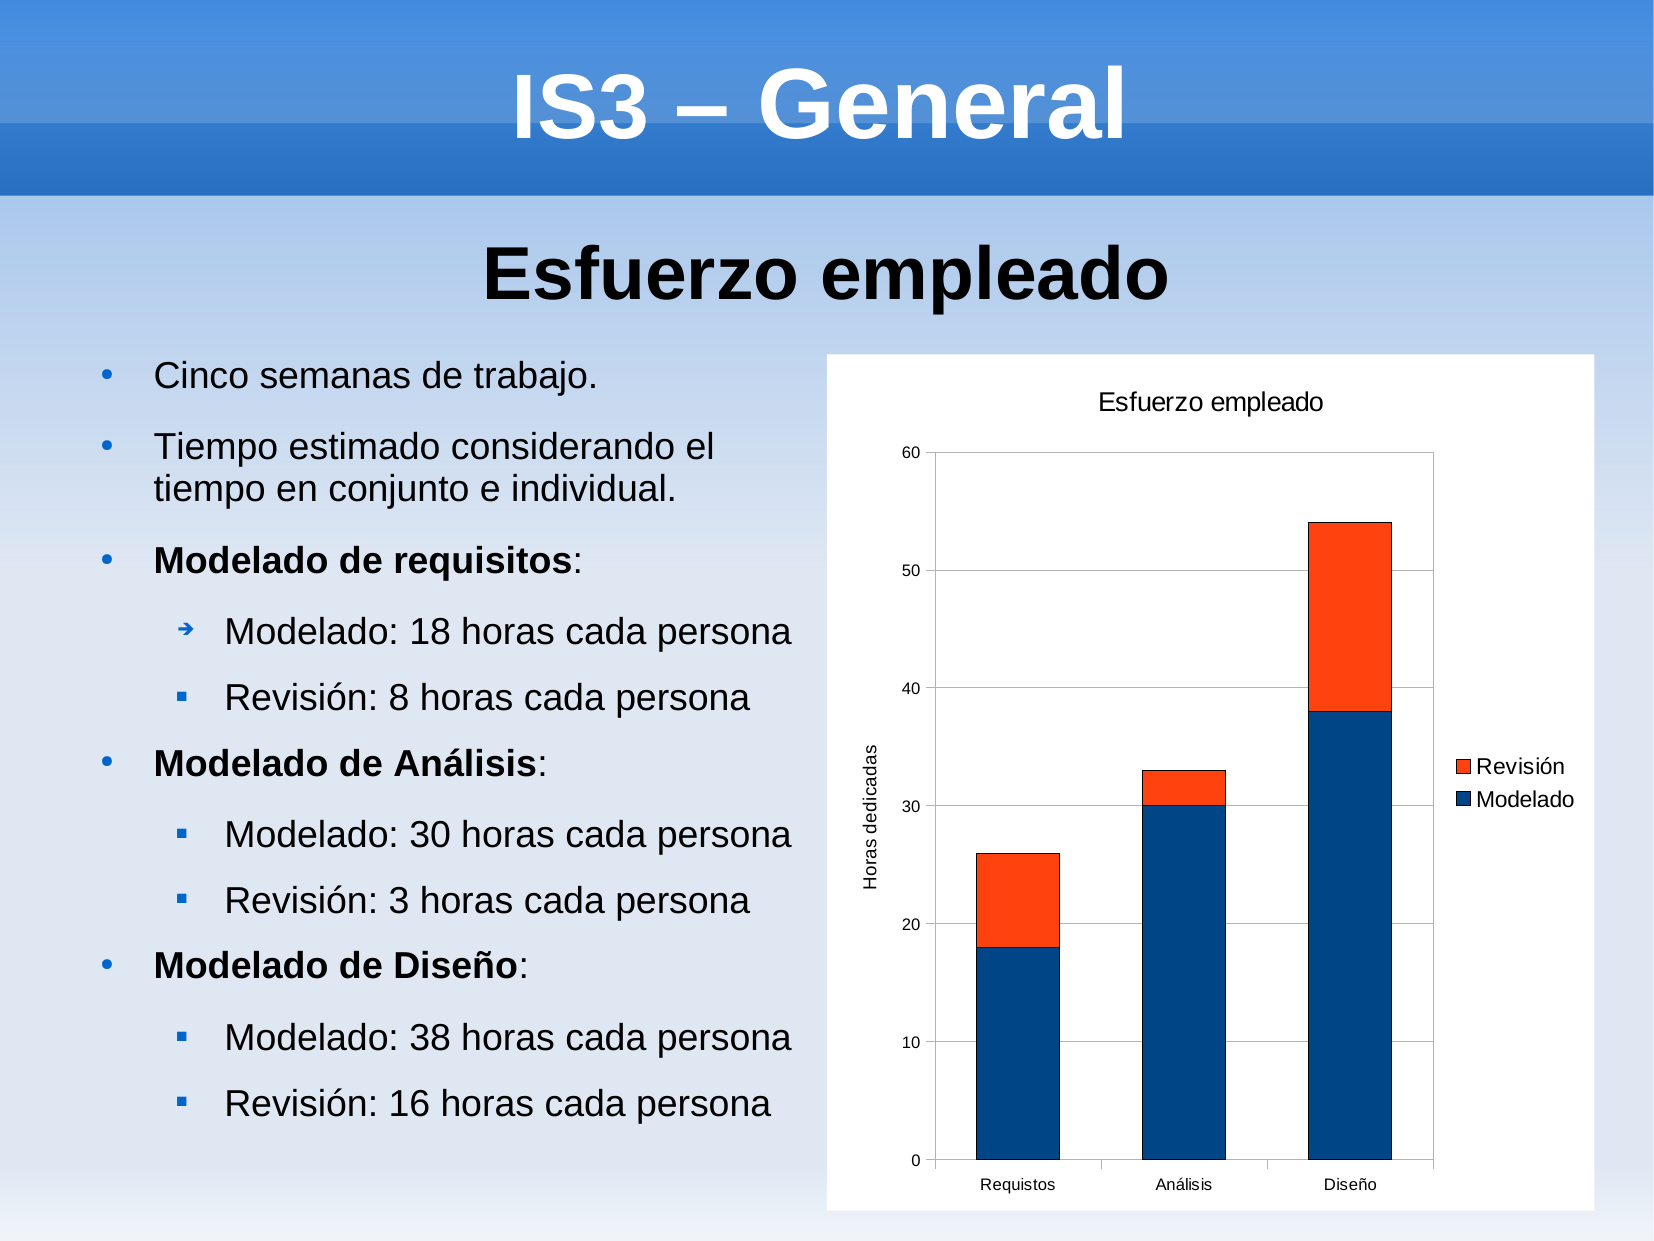

# IS3 – General
Esfuerzo empleado
Cinco semanas de trabajo.
Tiempo estimado considerando el tiempo en conjunto e individual.
Modelado de requisitos:
Modelado: 18 horas cada persona
Revisión: 8 horas cada persona
Modelado de Análisis:
Modelado: 30 horas cada persona
Revisión: 3 horas cada persona
Modelado de Diseño:
Modelado: 38 horas cada persona
Revisión: 16 horas cada persona
### Chart: Esfuerzo empleado
| Category | Modelado | Revisión |
|---|---|---|
| Requistos | 18.0 | 8.0 |
| Análisis | 30.0 | 3.0 |
| Diseño | 38.0 | 16.0 |